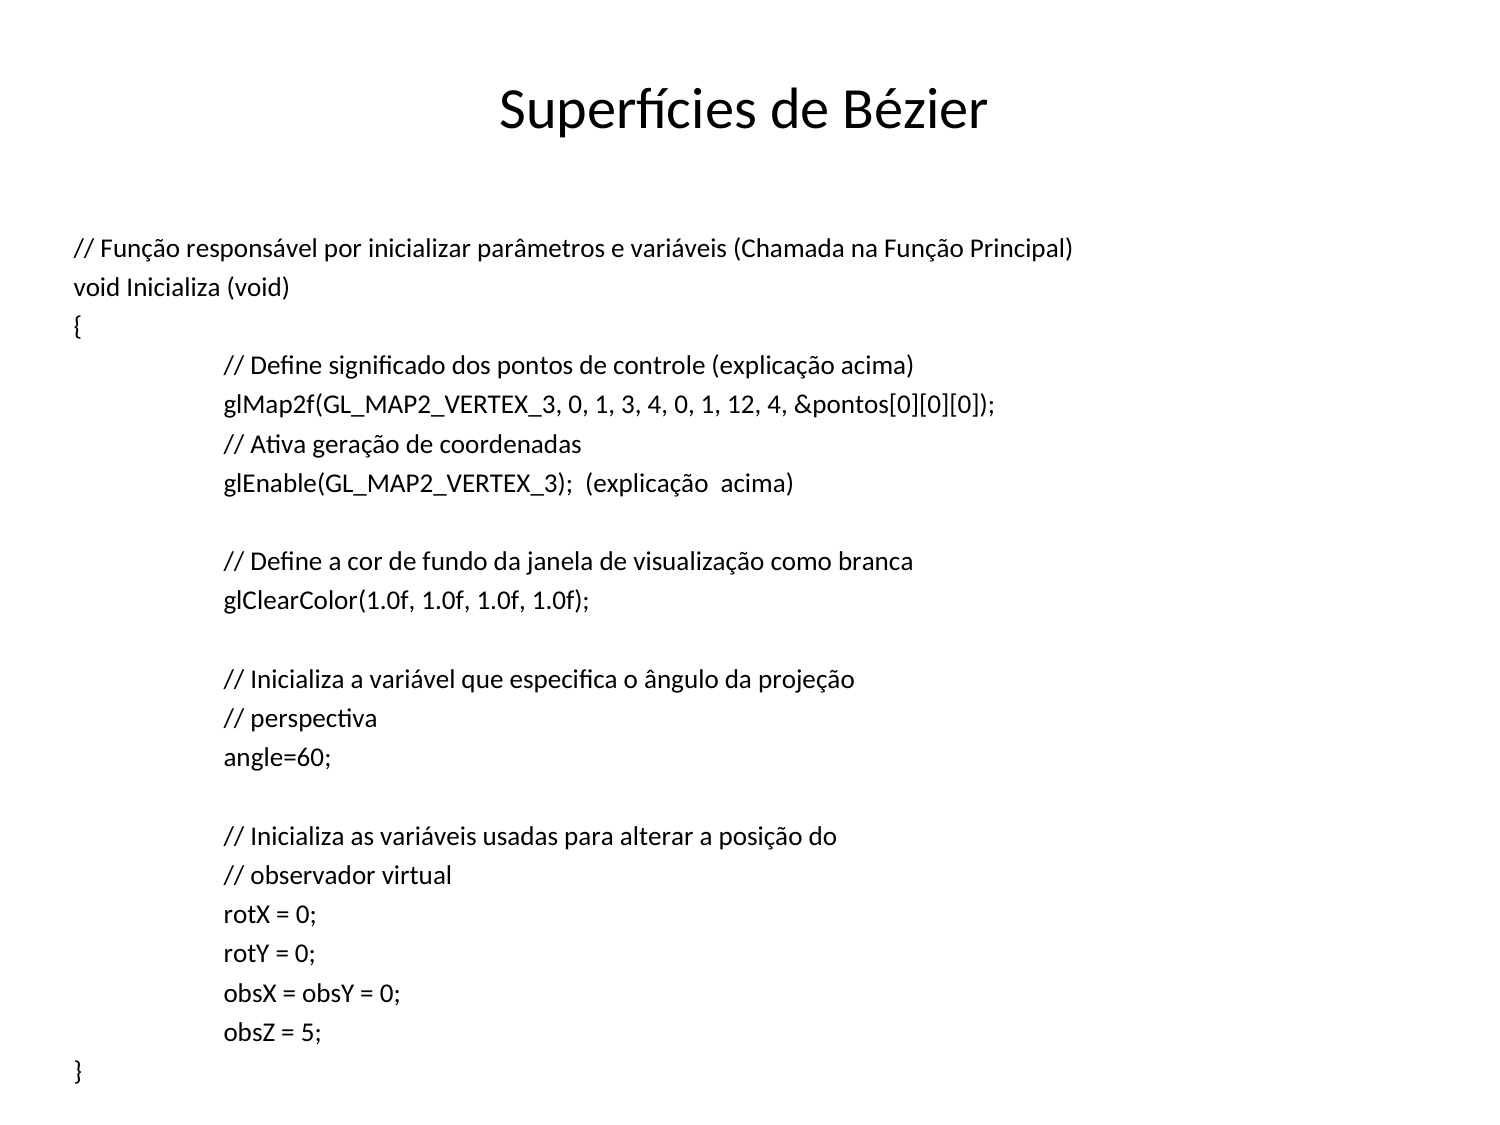

# Superfícies de Bézier
// Função responsável por inicializar parâmetros e variáveis (Chamada na Função Principal)
void Inicializa (void)
{
	// Define significado dos pontos de controle (explicação acima)
	glMap2f(GL_MAP2_VERTEX_3, 0, 1, 3, 4, 0, 1, 12, 4, &pontos[0][0][0]);
	// Ativa geração de coordenadas
	glEnable(GL_MAP2_VERTEX_3); (explicação acima)
	// Define a cor de fundo da janela de visualização como branca
	glClearColor(1.0f, 1.0f, 1.0f, 1.0f);
	// Inicializa a variável que especifica o ângulo da projeção
	// perspectiva
	angle=60;
	// Inicializa as variáveis usadas para alterar a posição do
	// observador virtual
	rotX = 0;
	rotY = 0;
	obsX = obsY = 0;
	obsZ = 5;
}